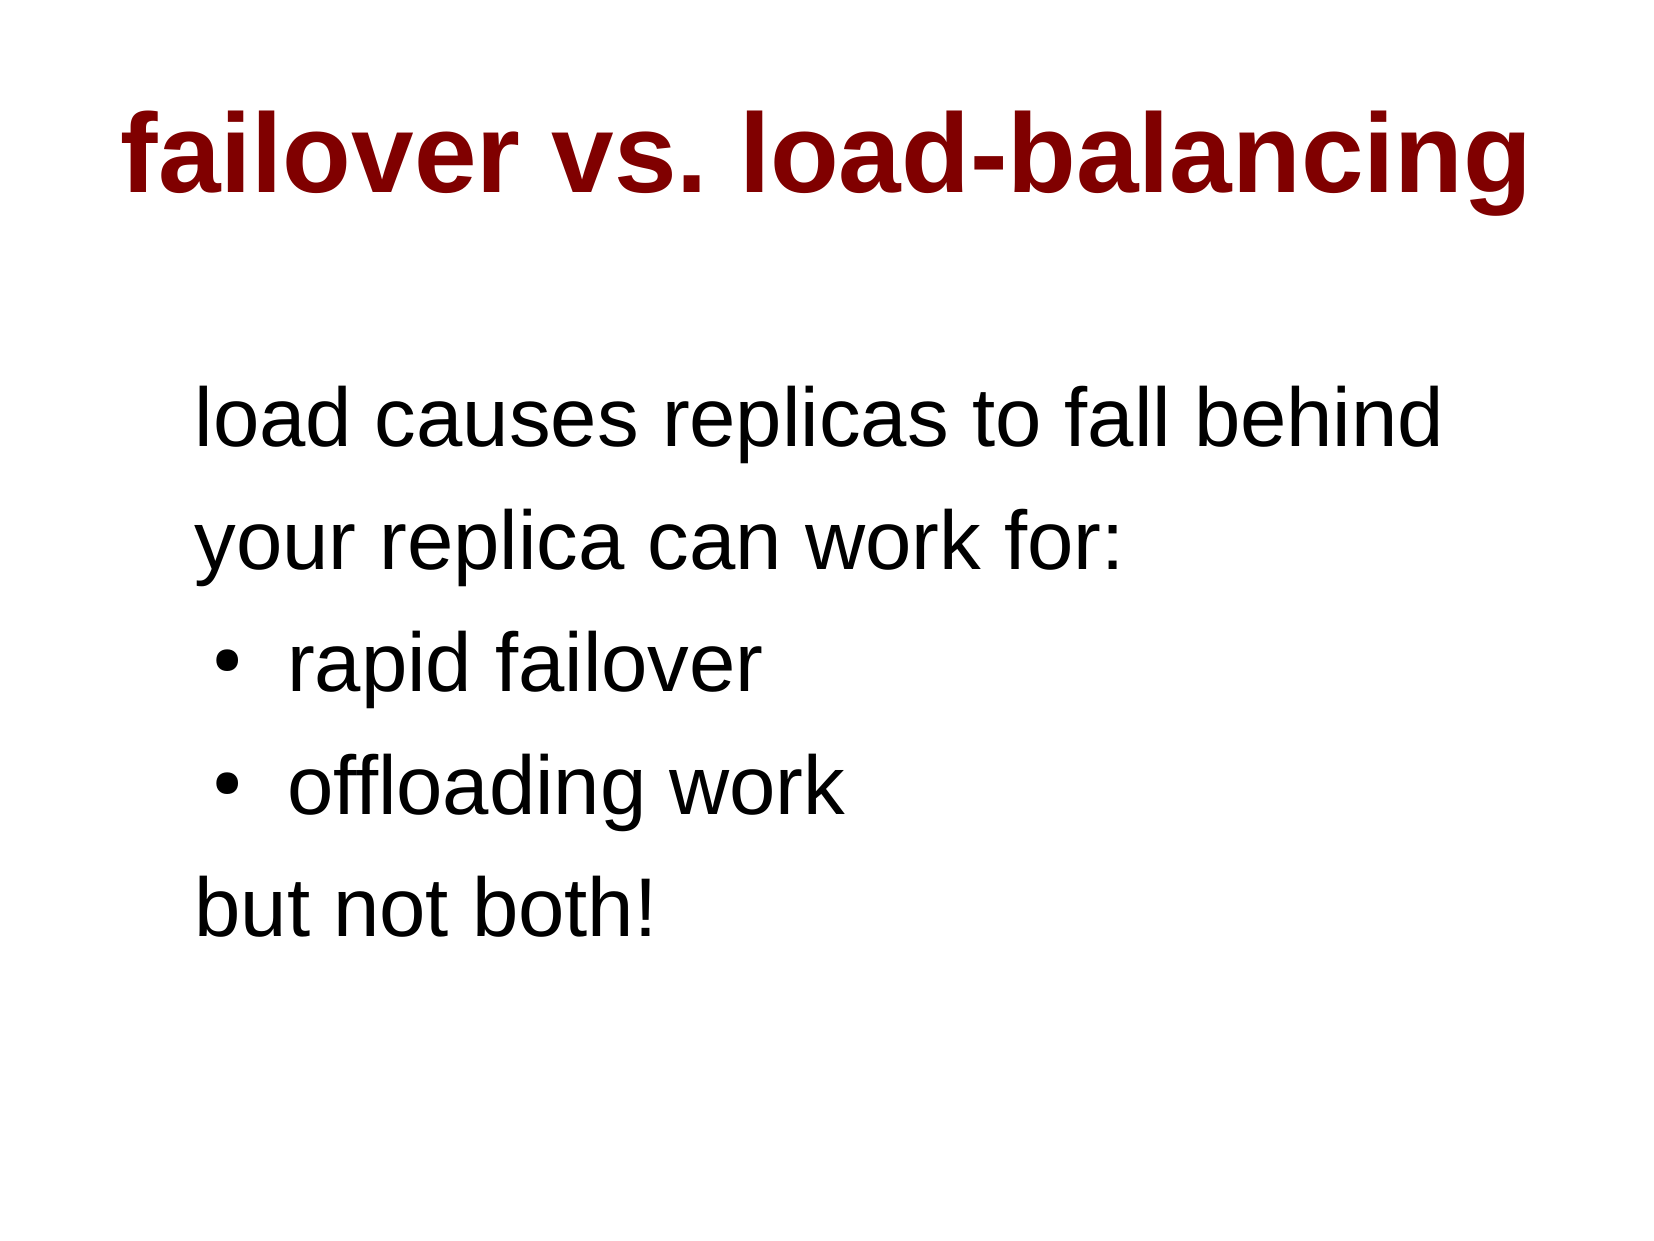

# failover vs. load-balancing
load causes replicas to fall behind
your replica can work for:
rapid failover
offloading work
but not both!